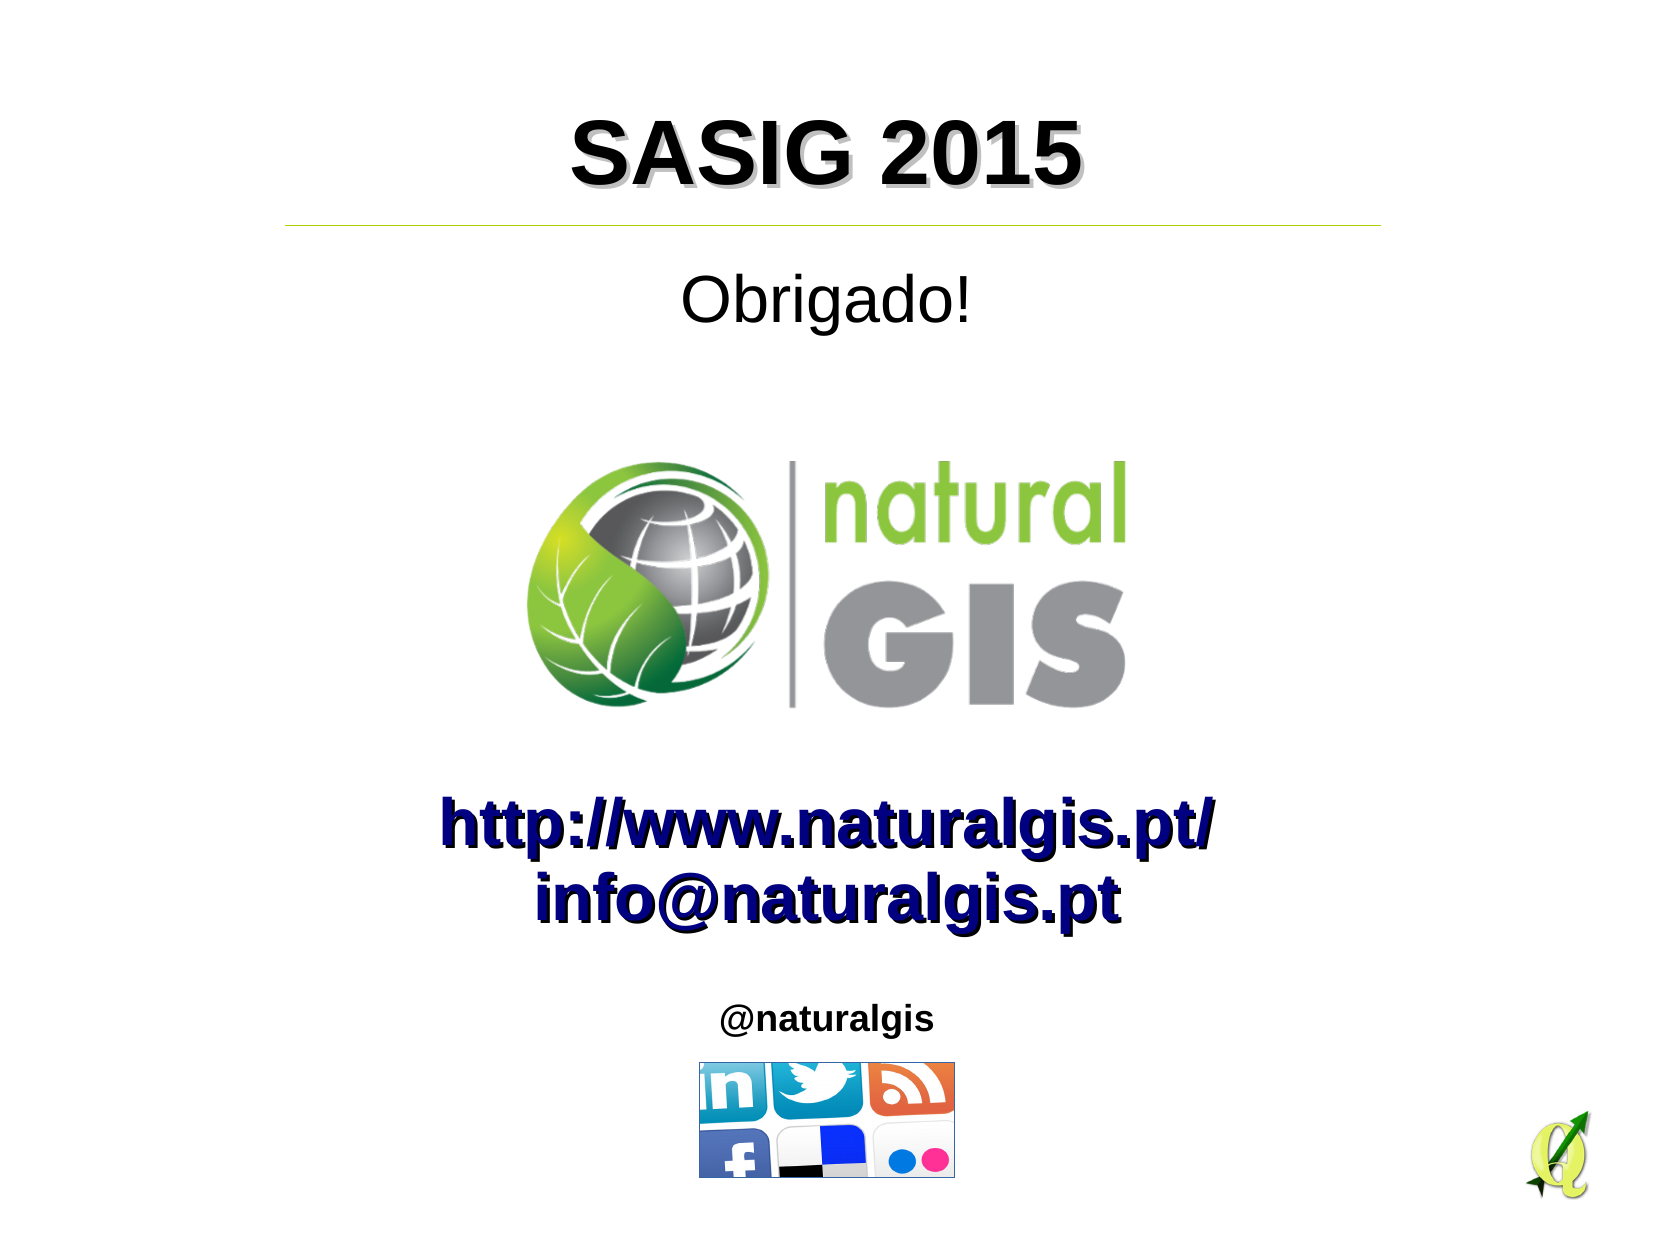

# SASIG 2015
Obrigado!
http://www.naturalgis.pt/
info@naturalgis.pt
@naturalgis